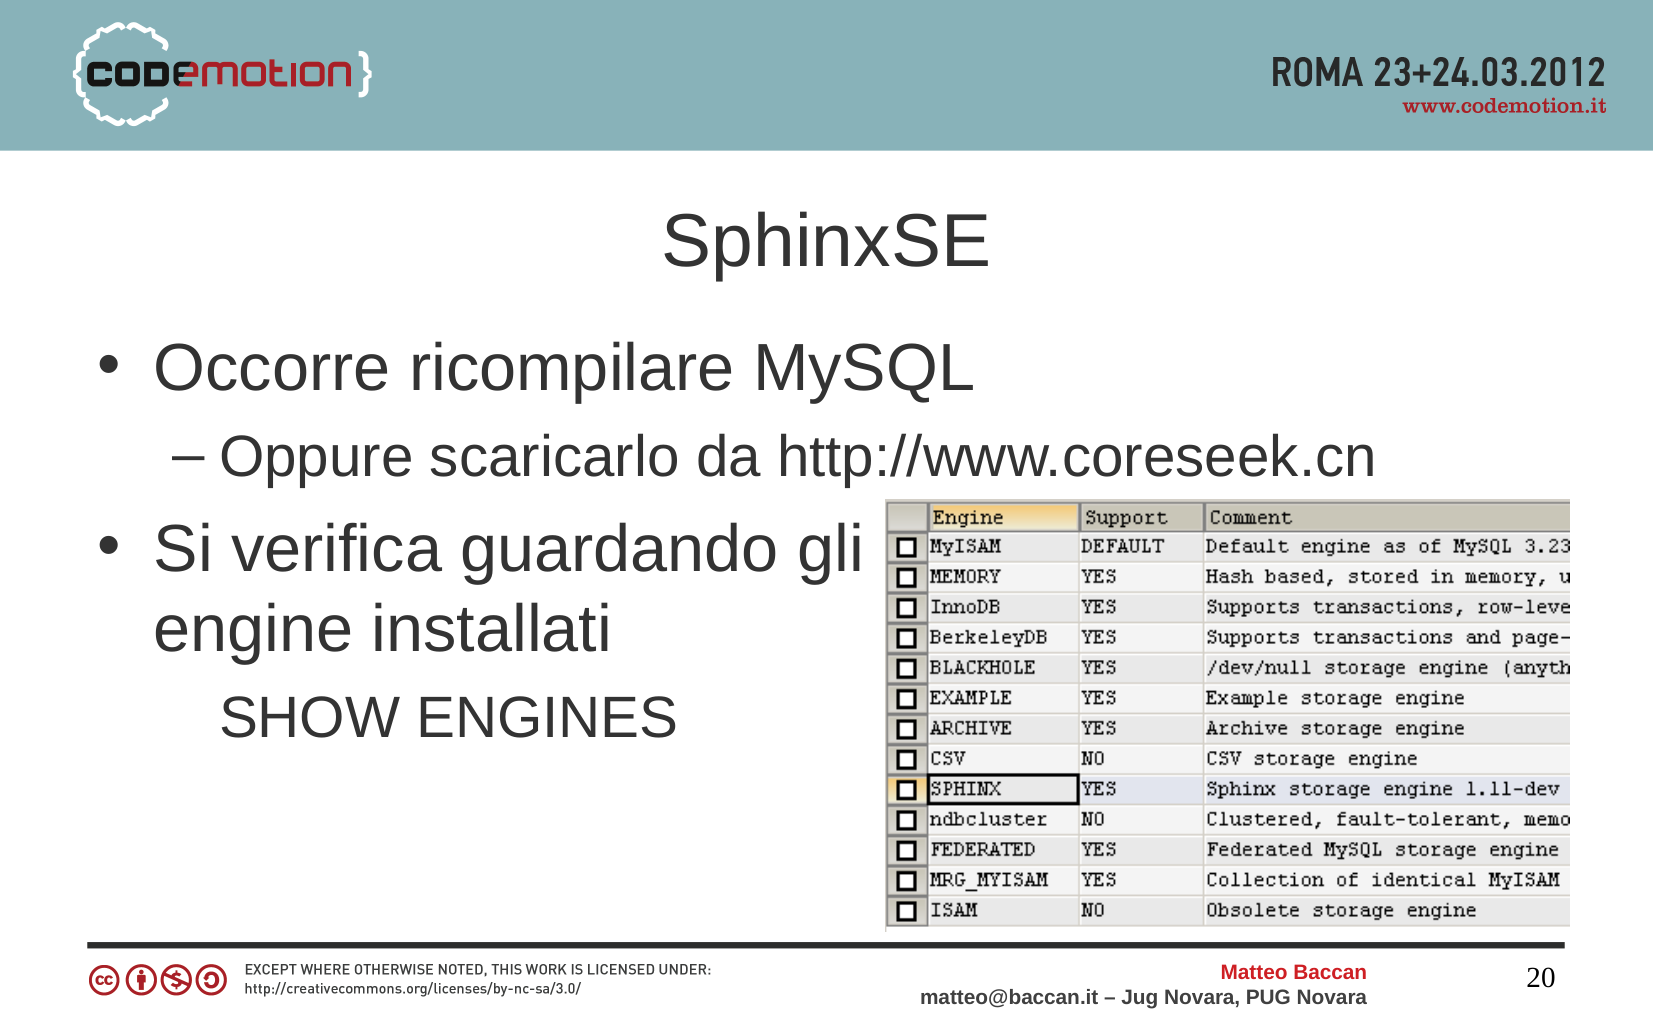

# SphinxSE
Occorre ricompilare MySQL
Oppure scaricarlo da http://www.coreseek.cn
Si verifica guardando gli
engine installati
SHOW ENGINES
20